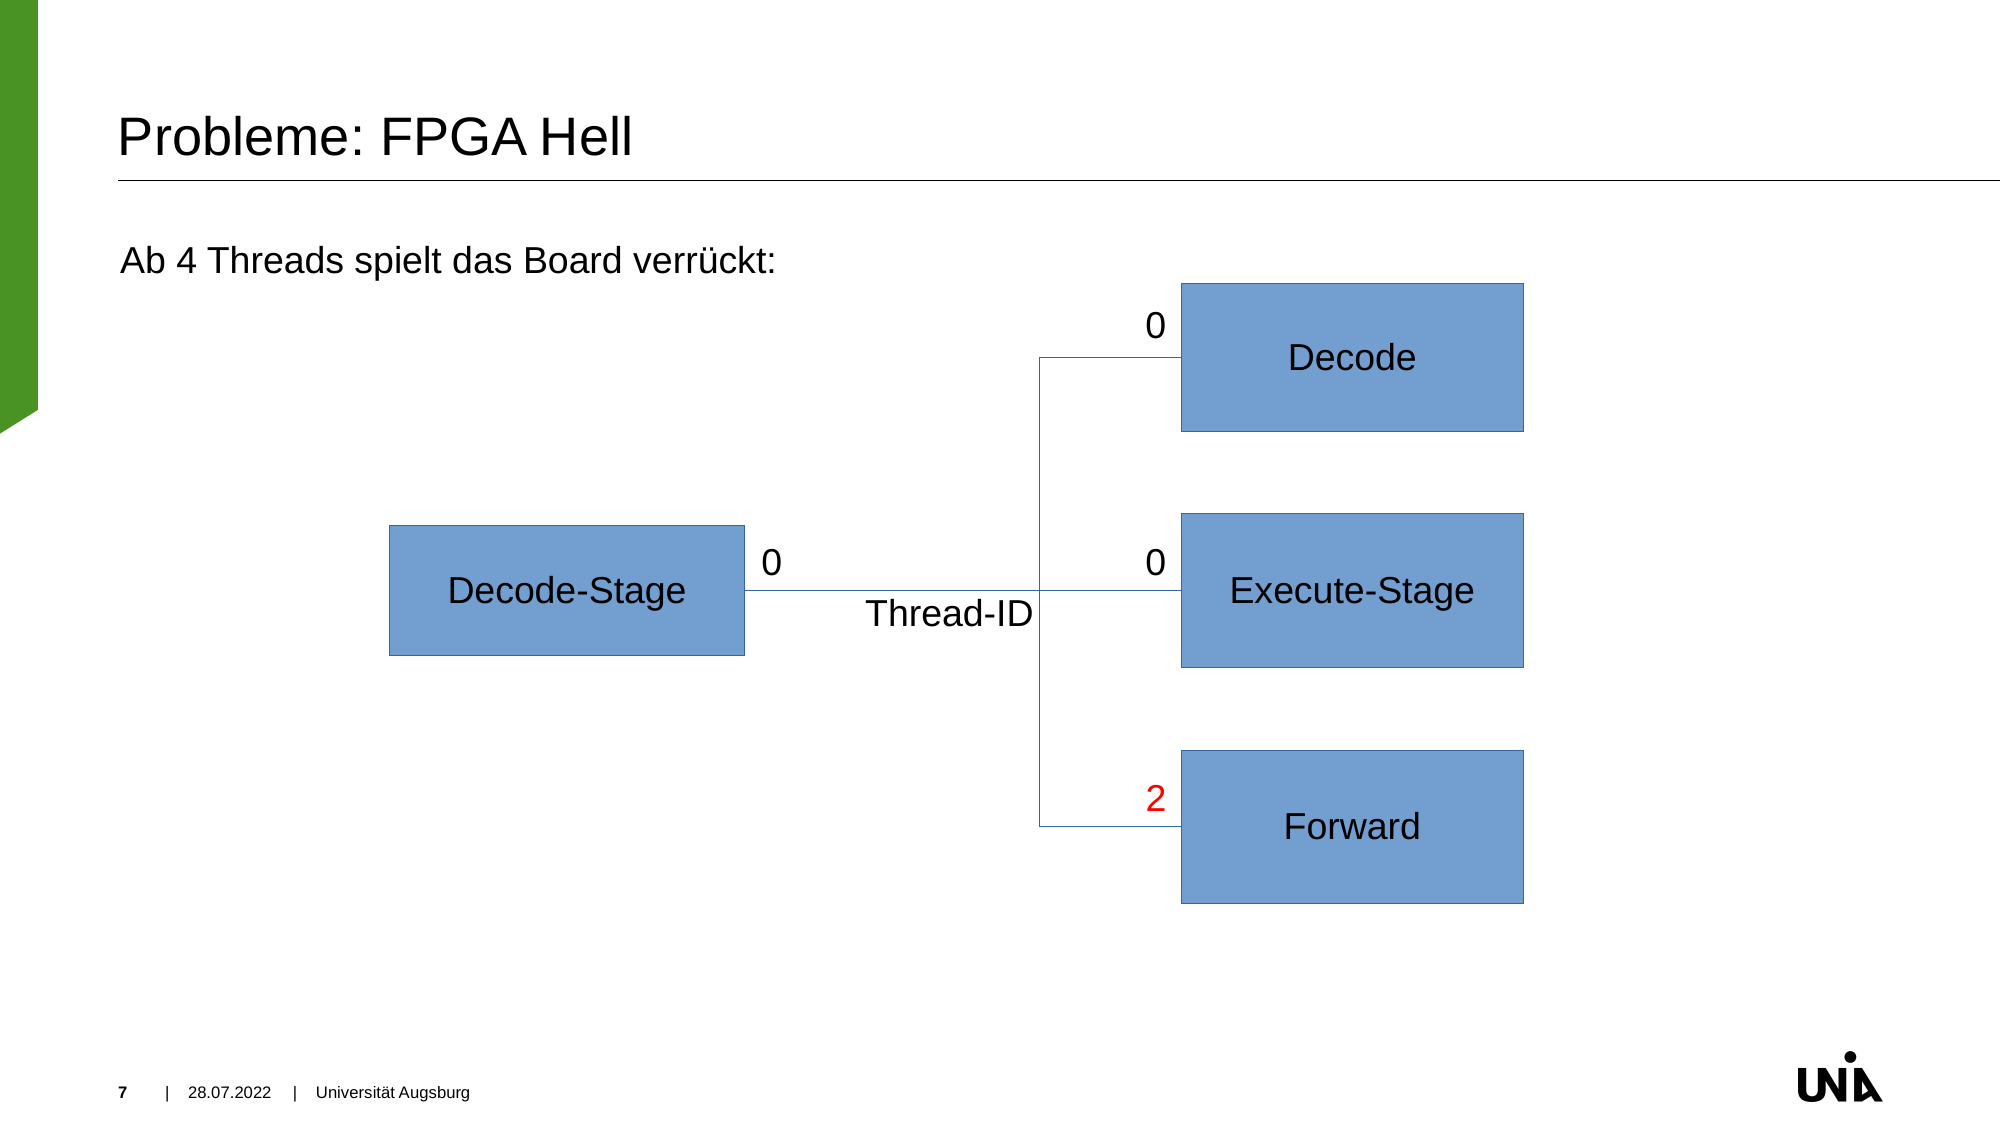

# Probleme: FPGA Hell
Ab 4 Threads spielt das Board verrückt:
Decode
0
Execute-Stage
Decode-Stage
0
0
Thread-ID
Forward
2
| 28.07.2022
| Universität Augsburg